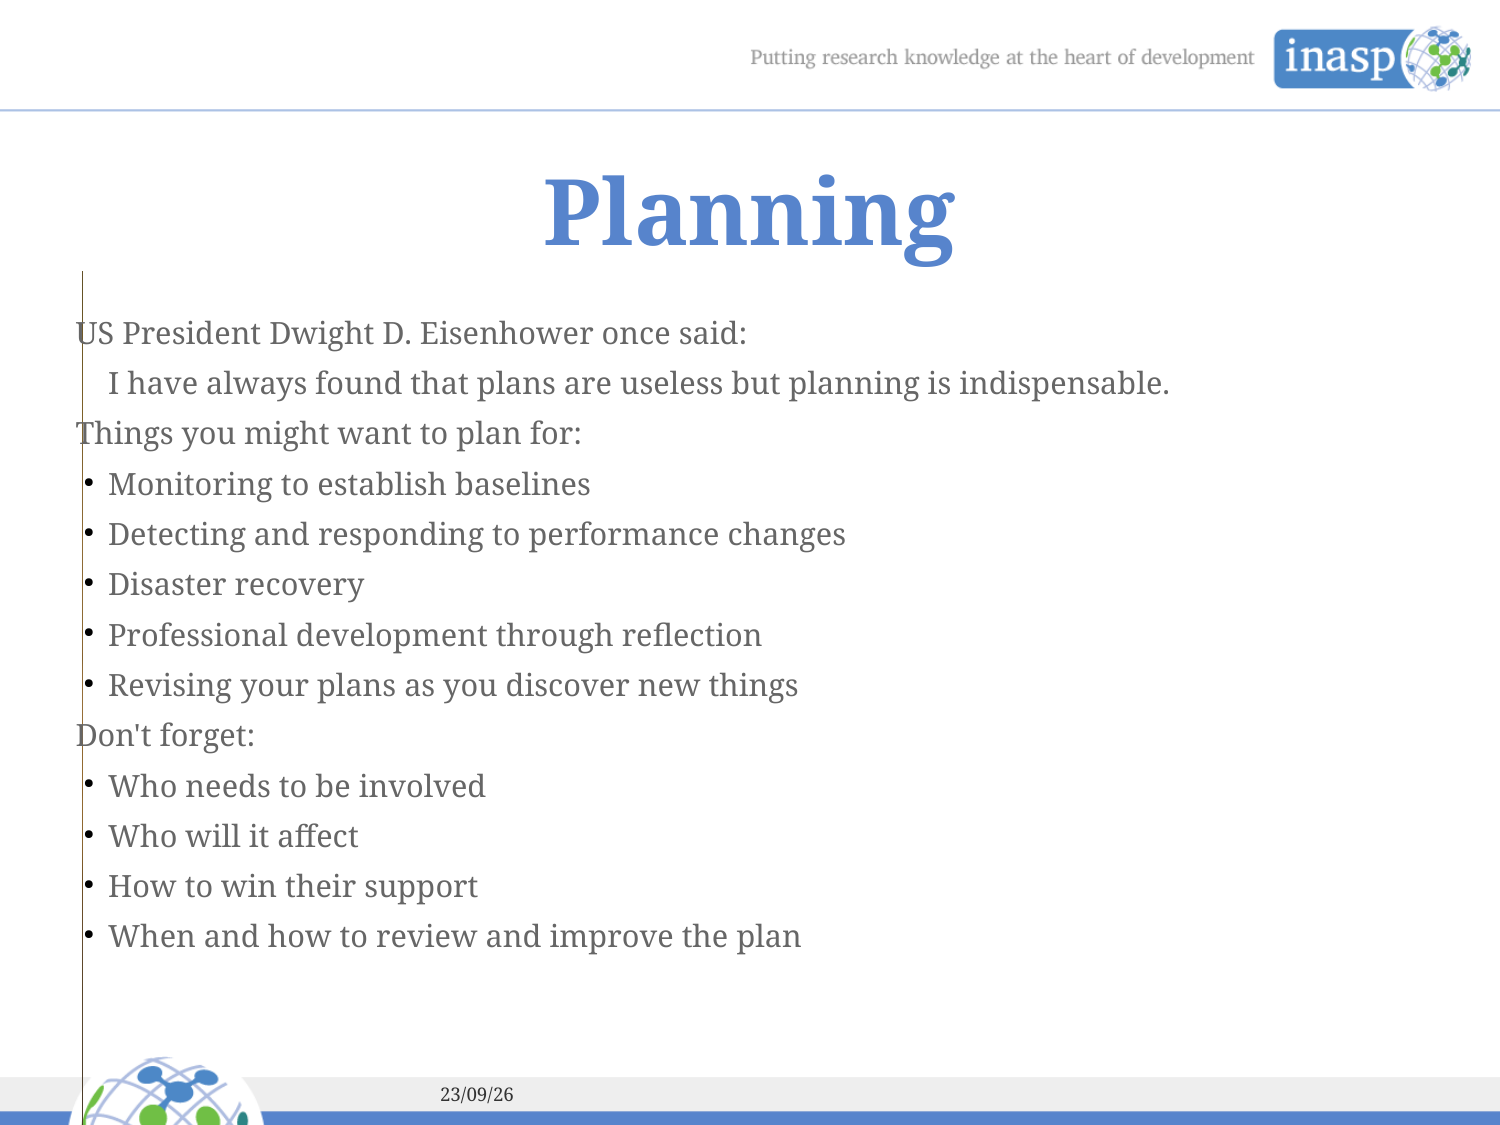

# Planning
US President Dwight D. Eisenhower once said:
I have always found that plans are useless but planning is indispensable.
Things you might want to plan for:
Monitoring to establish baselines
Detecting and responding to performance changes
Disaster recovery
Professional development through reflection
Revising your plans as you discover new things
Don't forget:
Who needs to be involved
Who will it affect
How to win their support
When and how to review and improve the plan